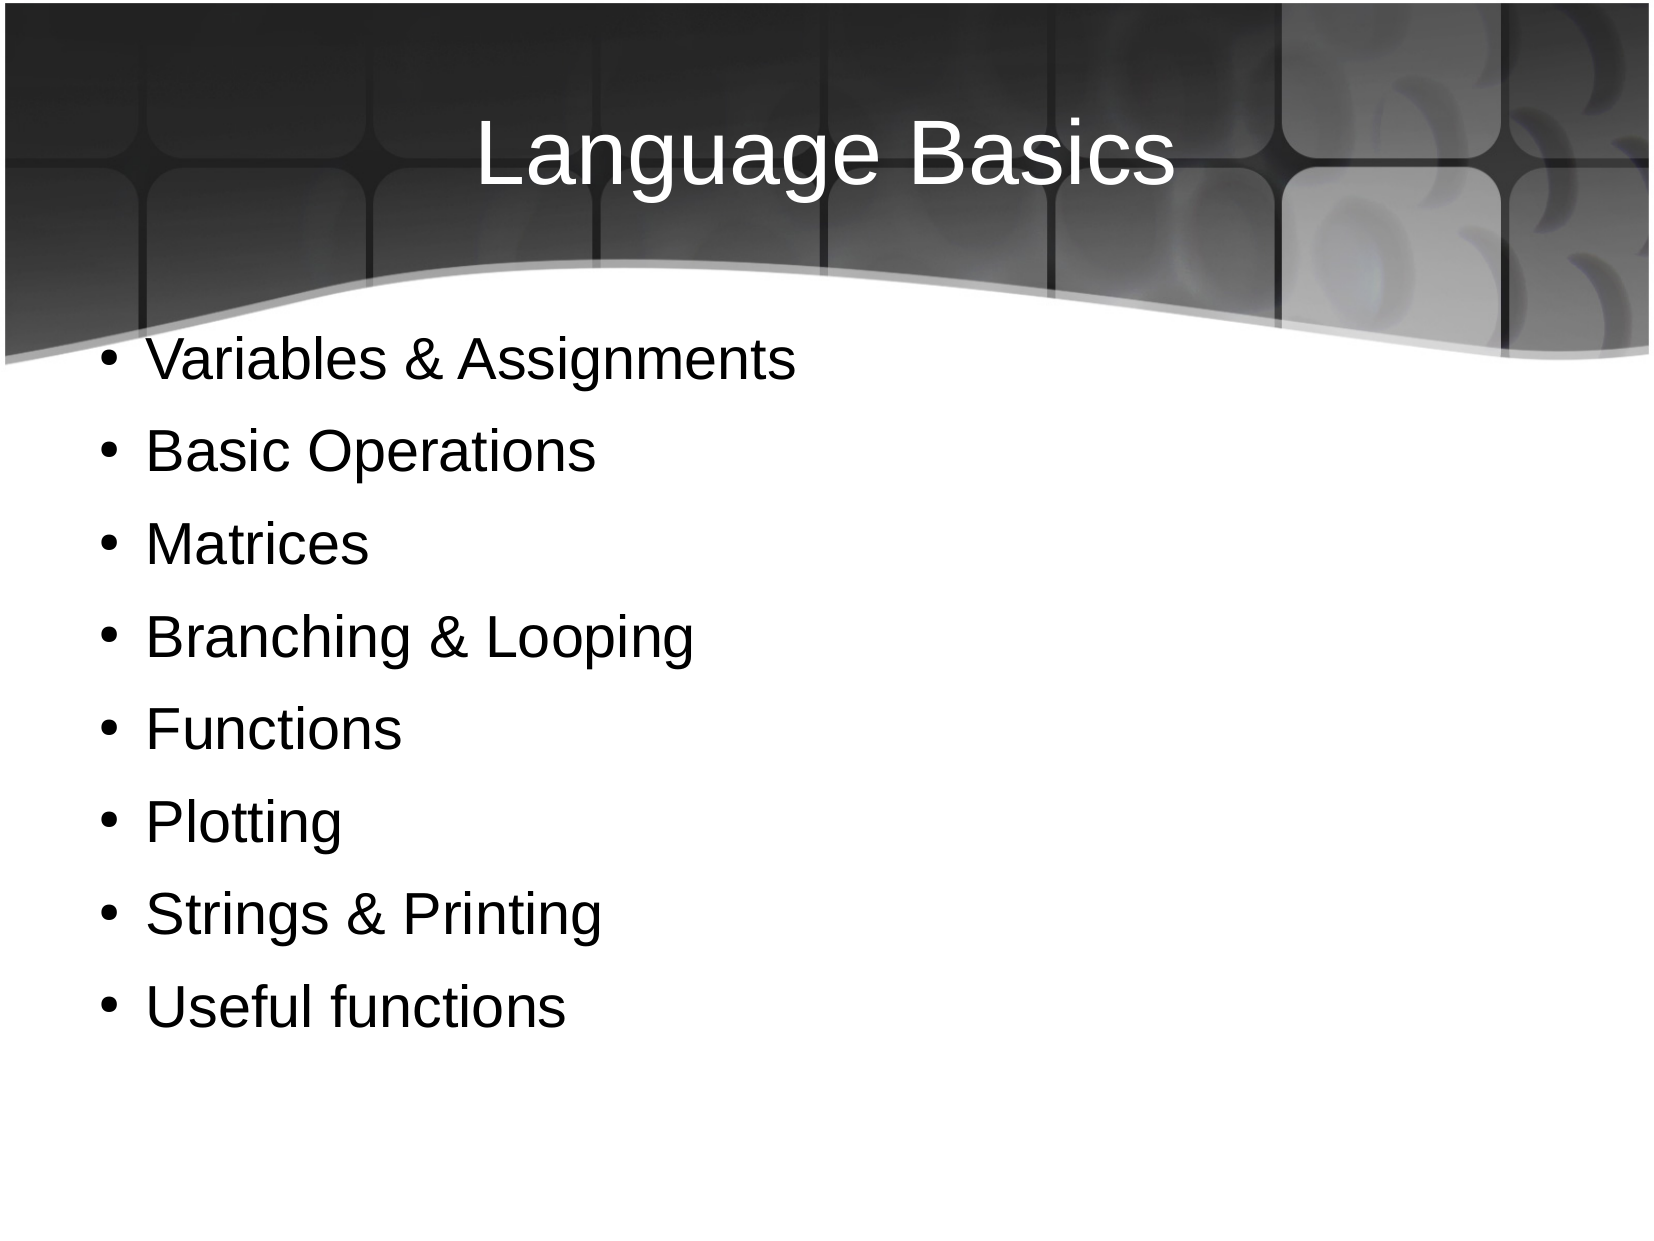

# Language Basics
Variables & Assignments
Basic Operations
Matrices
Branching & Looping
Functions
Plotting
Strings & Printing
Useful functions